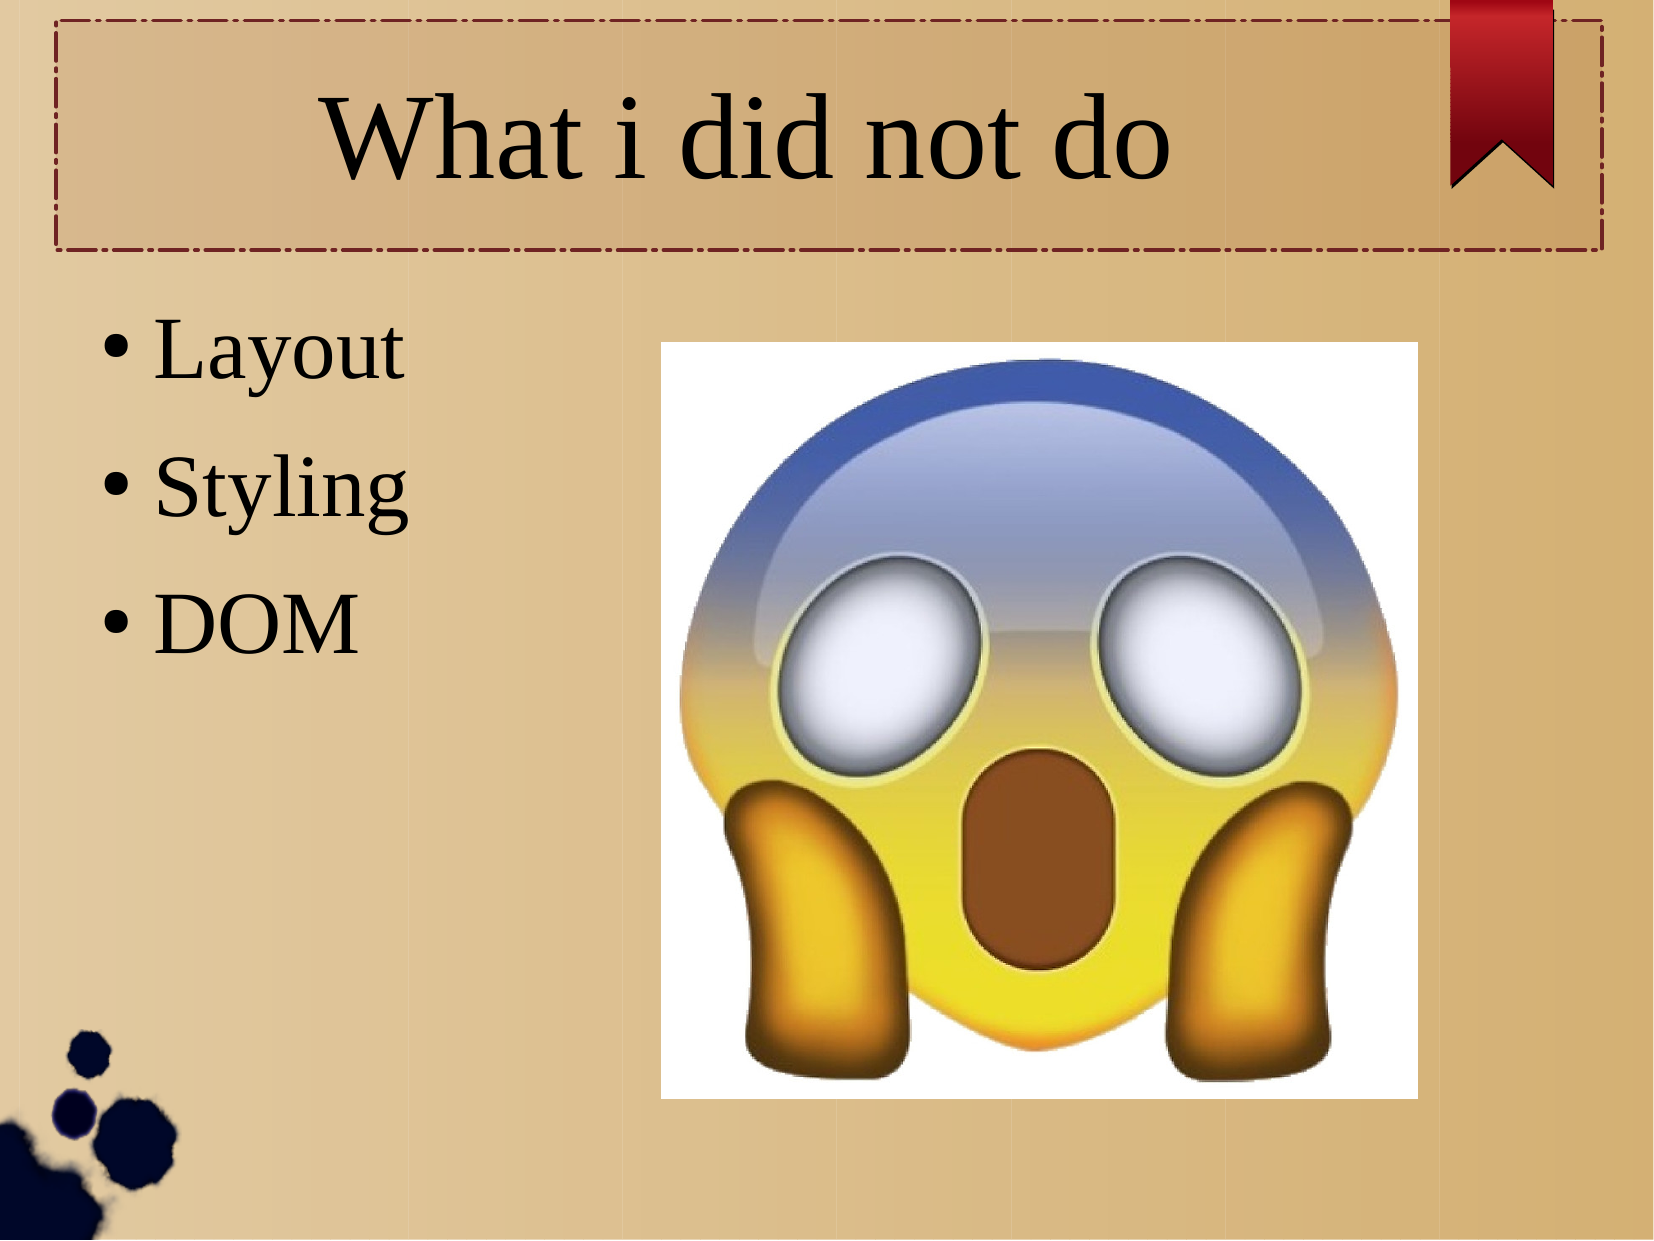

# What i did not do
Layout
Styling
DOM